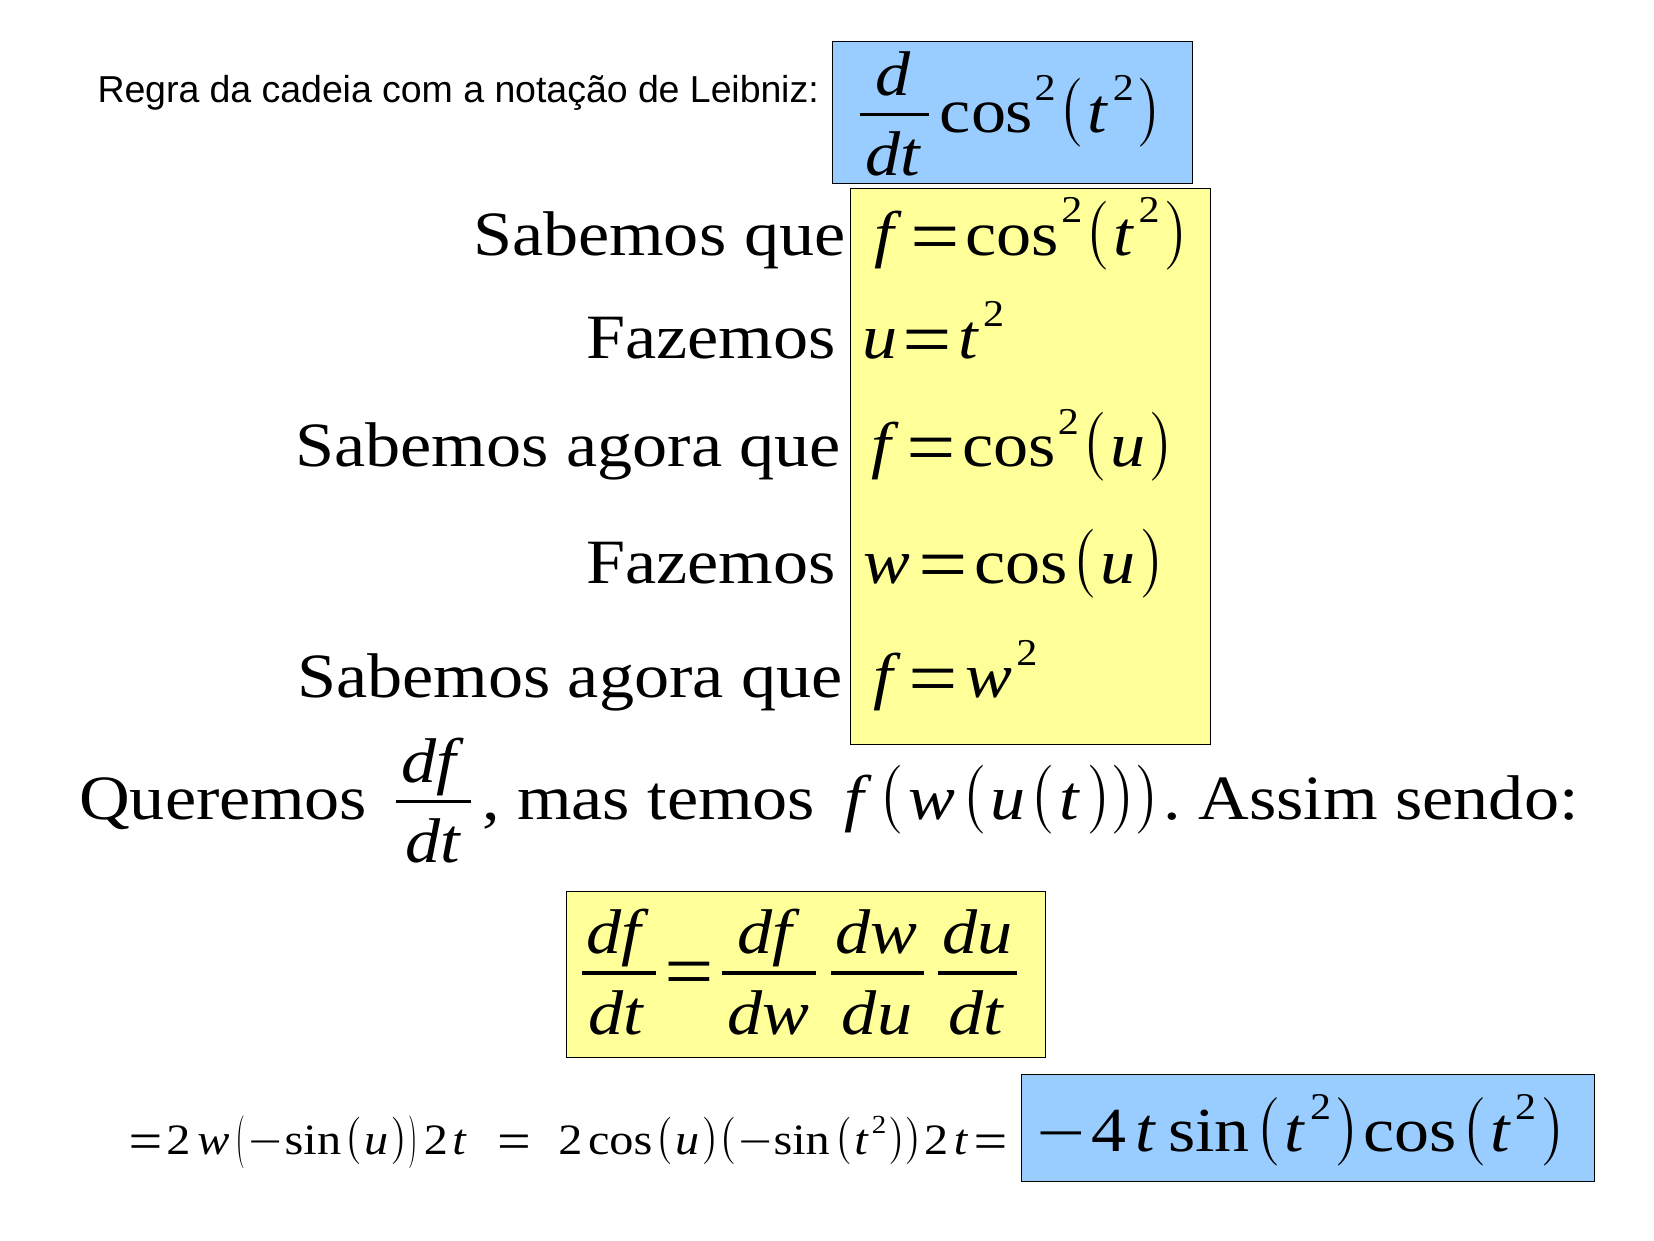

Regra da cadeia com a notação de Leibniz: